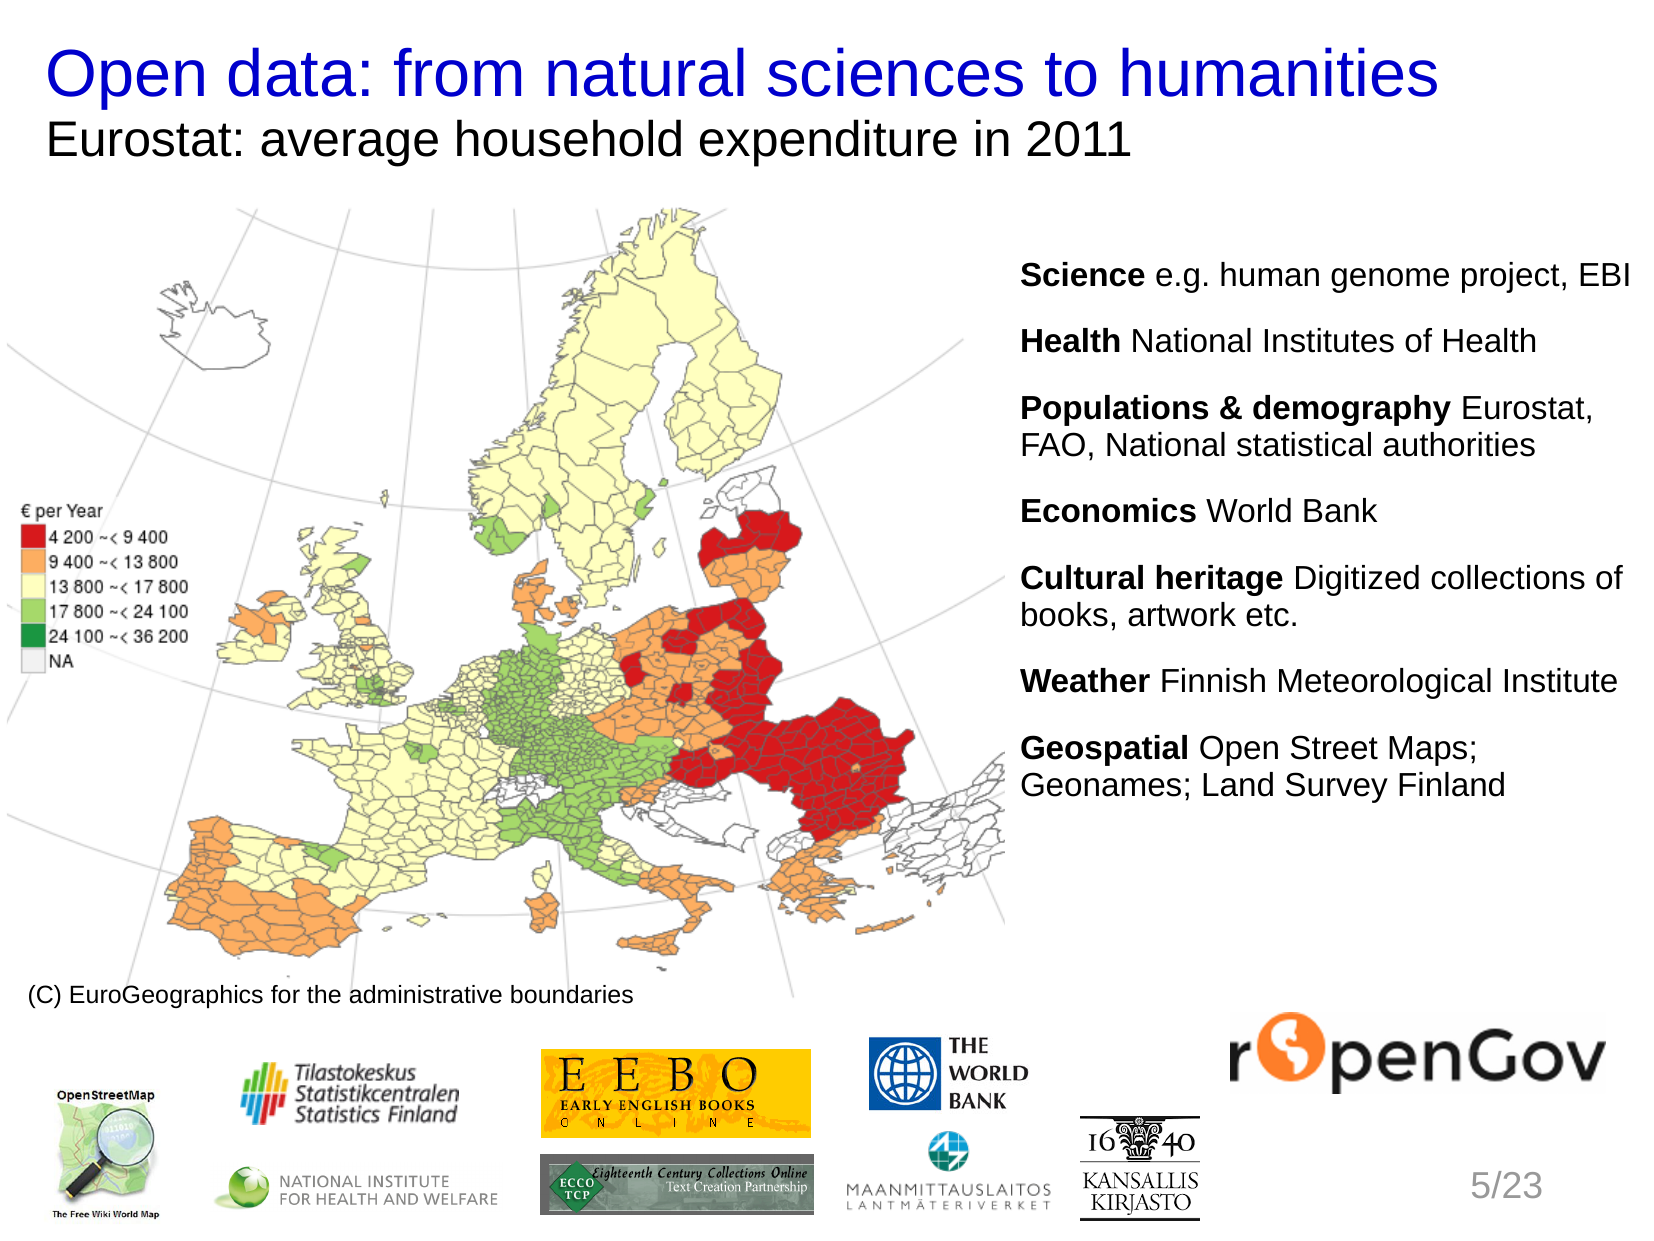

# Open data: from natural sciences to humanities Eurostat: average household expenditure in 2011
Science e.g. human genome project, EBI
Health National Institutes of Health
Populations & demography Eurostat, FAO, National statistical authorities
Economics World Bank
Cultural heritage Digitized collections of books, artwork etc.
Weather Finnish Meteorological Institute
Geospatial Open Street Maps; Geonames; Land Survey Finland
(C) EuroGeographics for the administrative boundaries